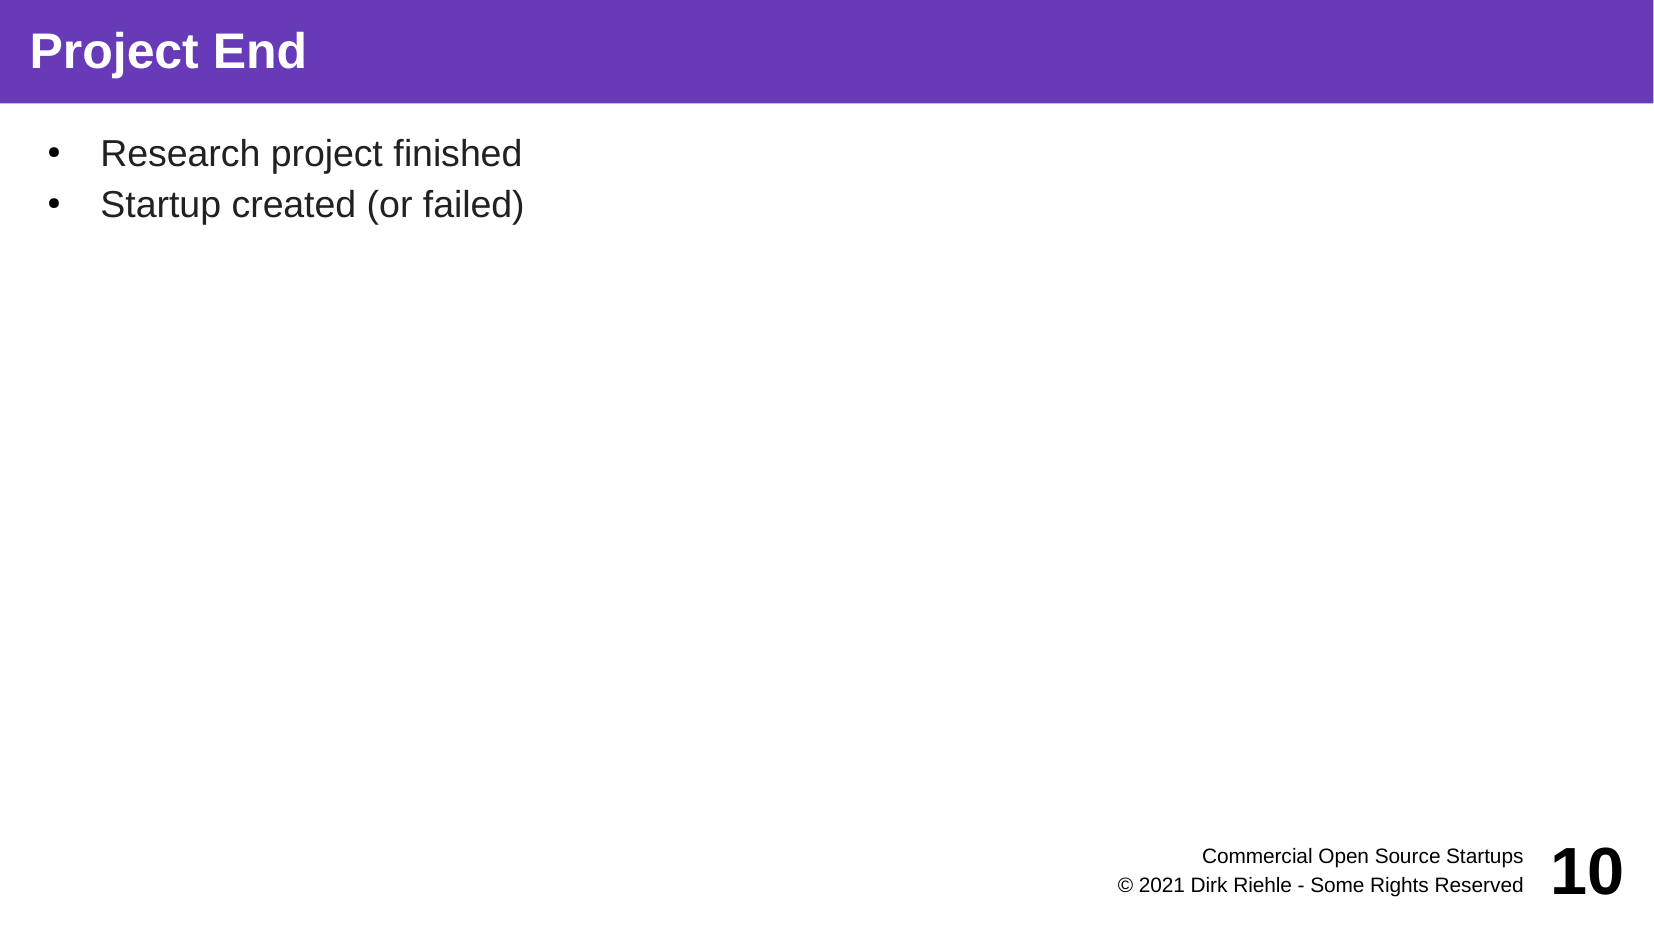

# Project End
Research project finished
Startup created (or failed)
Commercial Open Source Startups
10
© 2021 Dirk Riehle - Some Rights Reserved